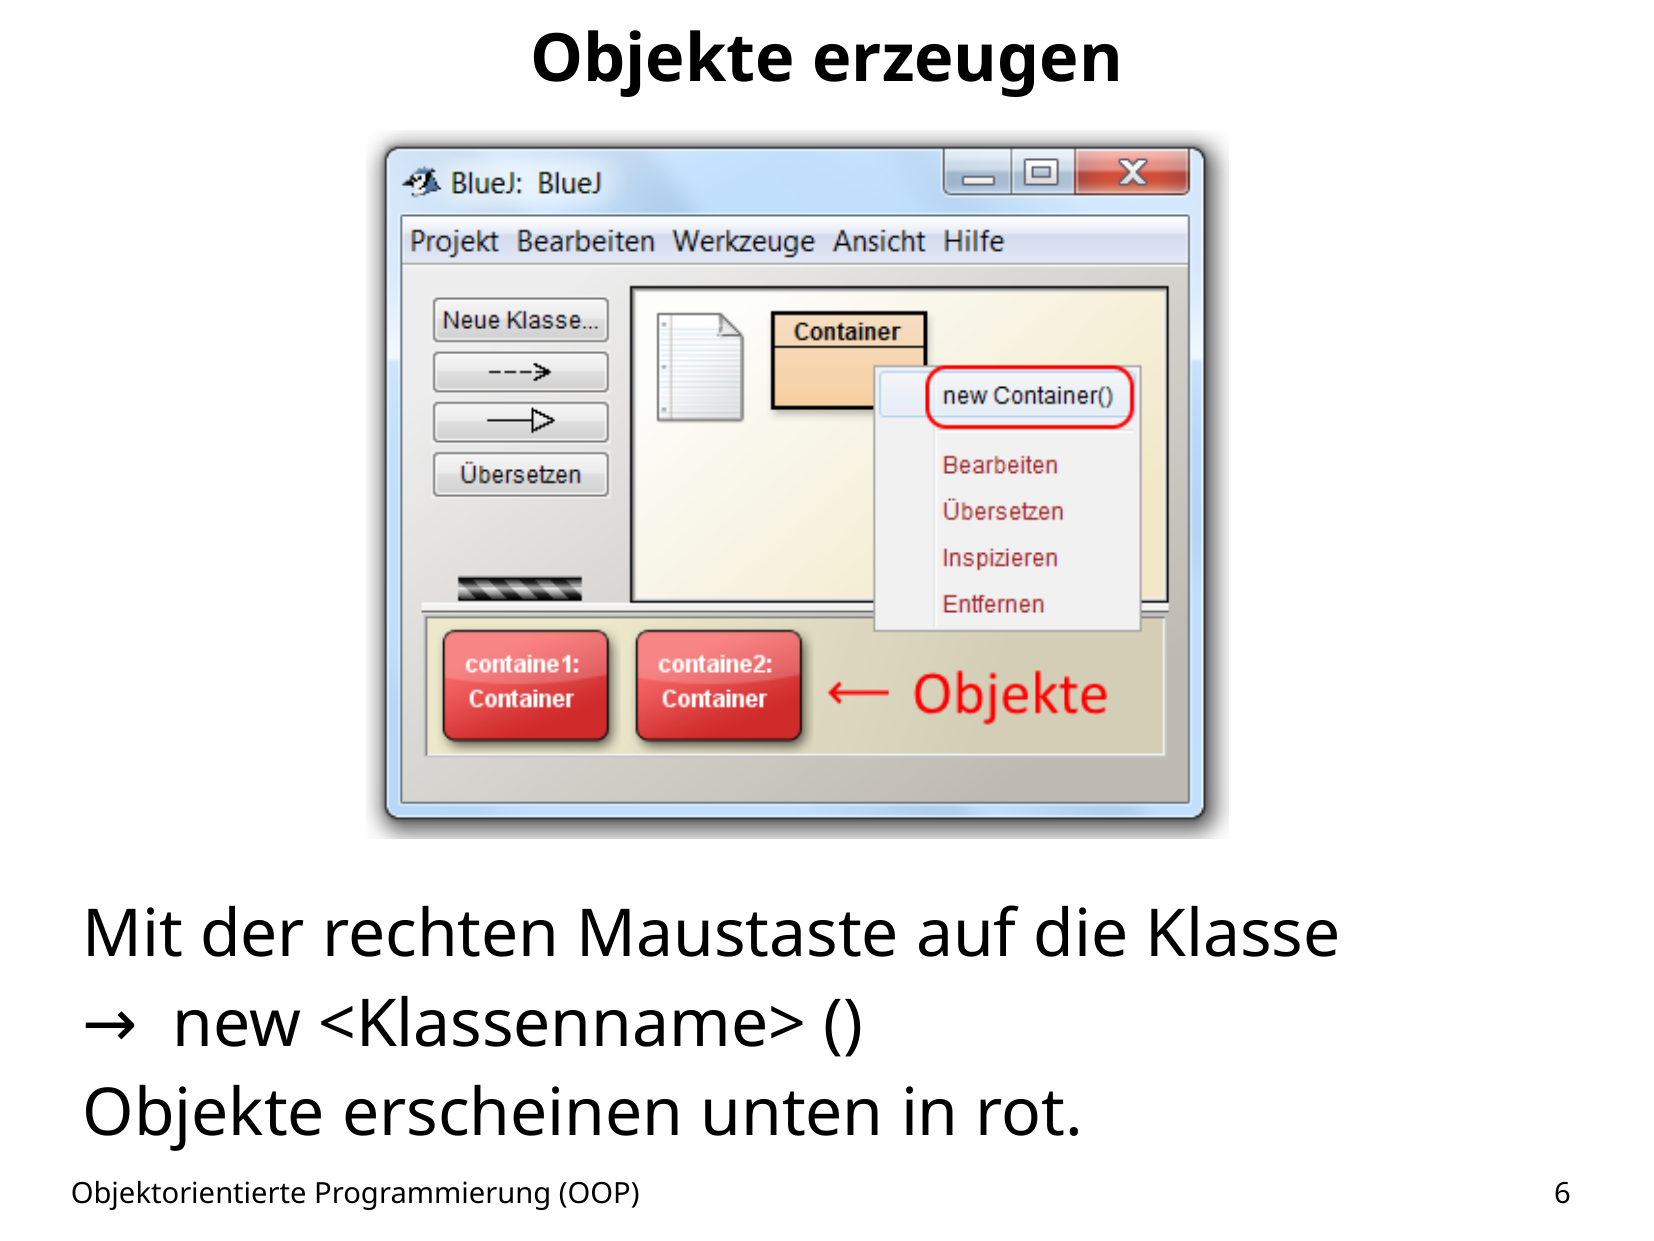

# Objekte erzeugen
Mit der rechten Maustaste auf die Klasse
→ new <Klassenname> ()
Objekte erscheinen unten in rot.
Objektorientierte Programmierung (OOP)
6